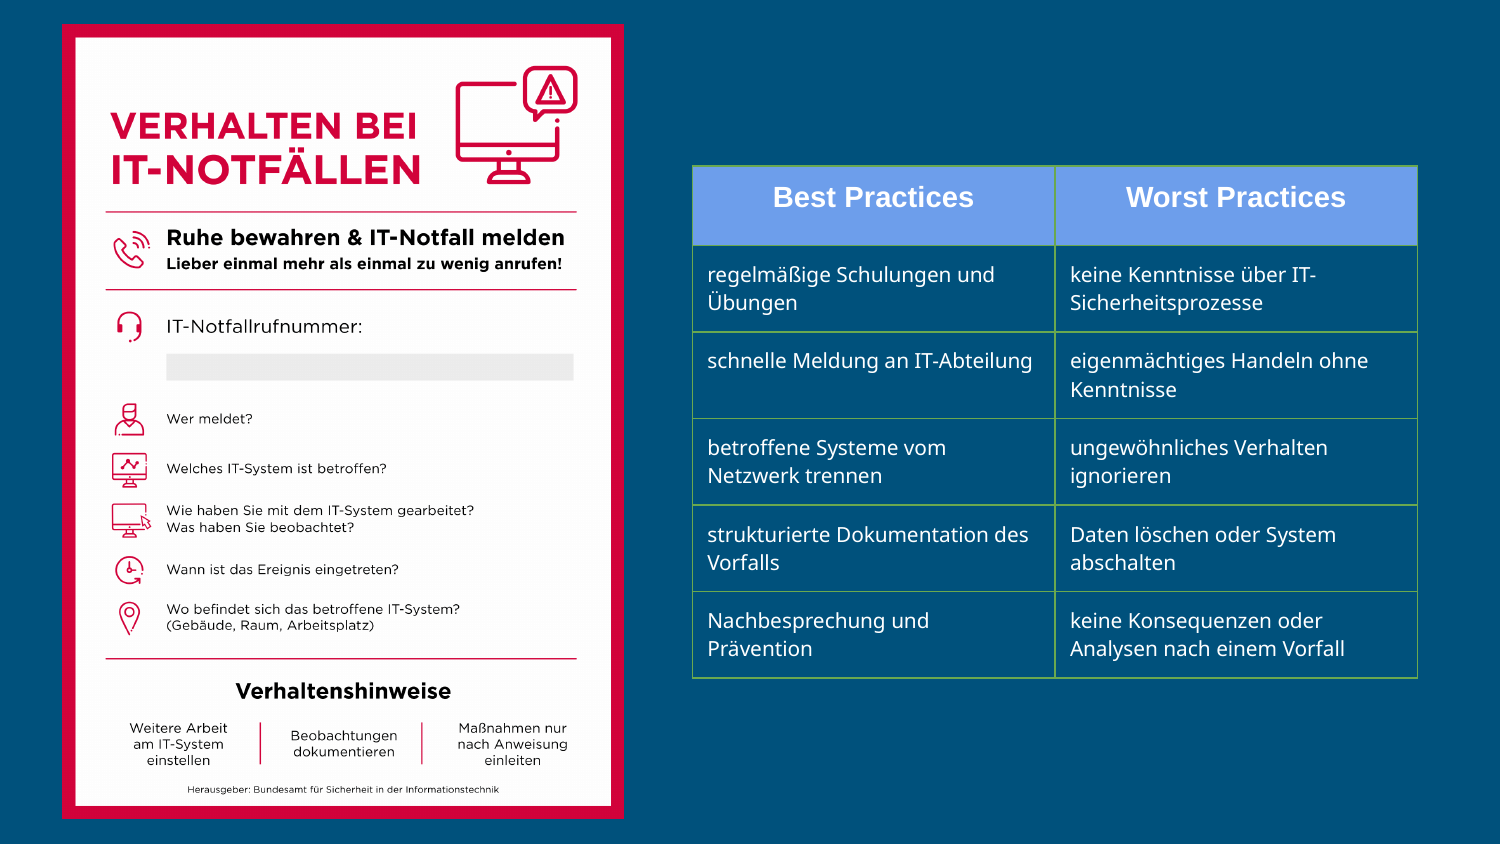

| Best Practices | Worst Practices |
| --- | --- |
| regelmäßige Schulungen und Übungen | keine Kenntnisse über IT- Sicherheitsprozesse |
| schnelle Meldung an IT-Abteilung | eigenmächtiges Handeln ohne Kenntnisse |
| betroffene Systeme vom Netzwerk trennen | ungewöhnliches Verhalten ignorieren |
| strukturierte Dokumentation des Vorfalls | Daten löschen oder System abschalten |
| Nachbesprechung und Prävention | keine Konsequenzen oder Analysen nach einem Vorfall |